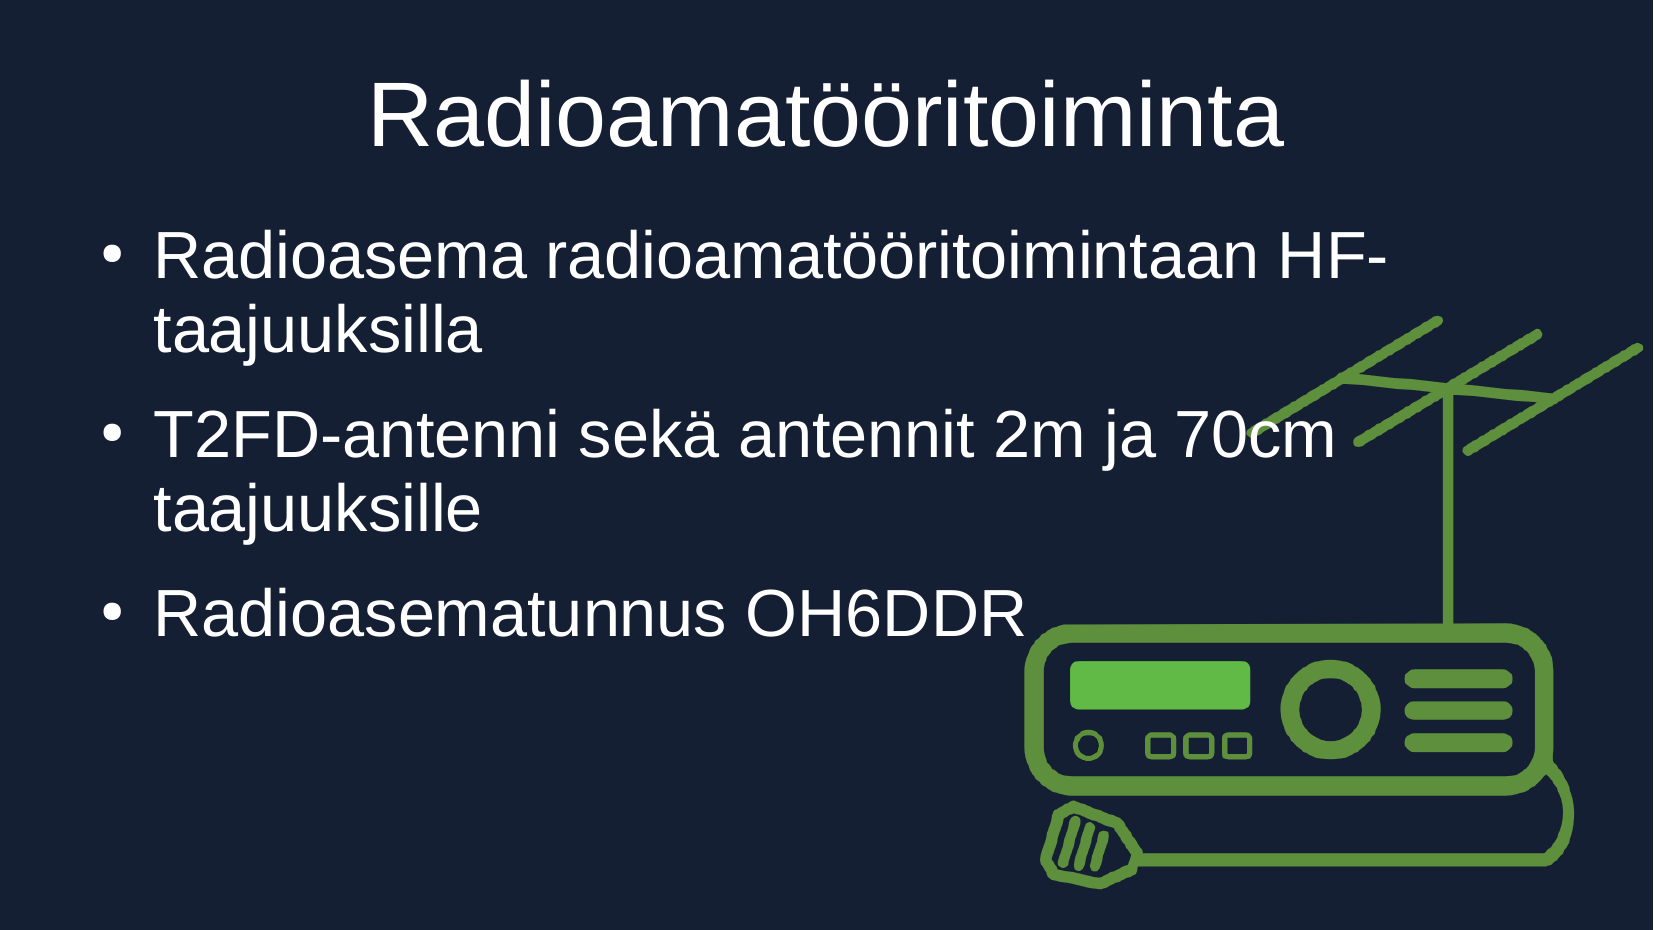

# Radioamatööritoiminta
Radioasema radioamatööritoimintaan HF-taajuuksilla
T2FD-antenni sekä antennit 2m ja 70cm taajuuksille
Radio­asema­tunnus OH6DDR